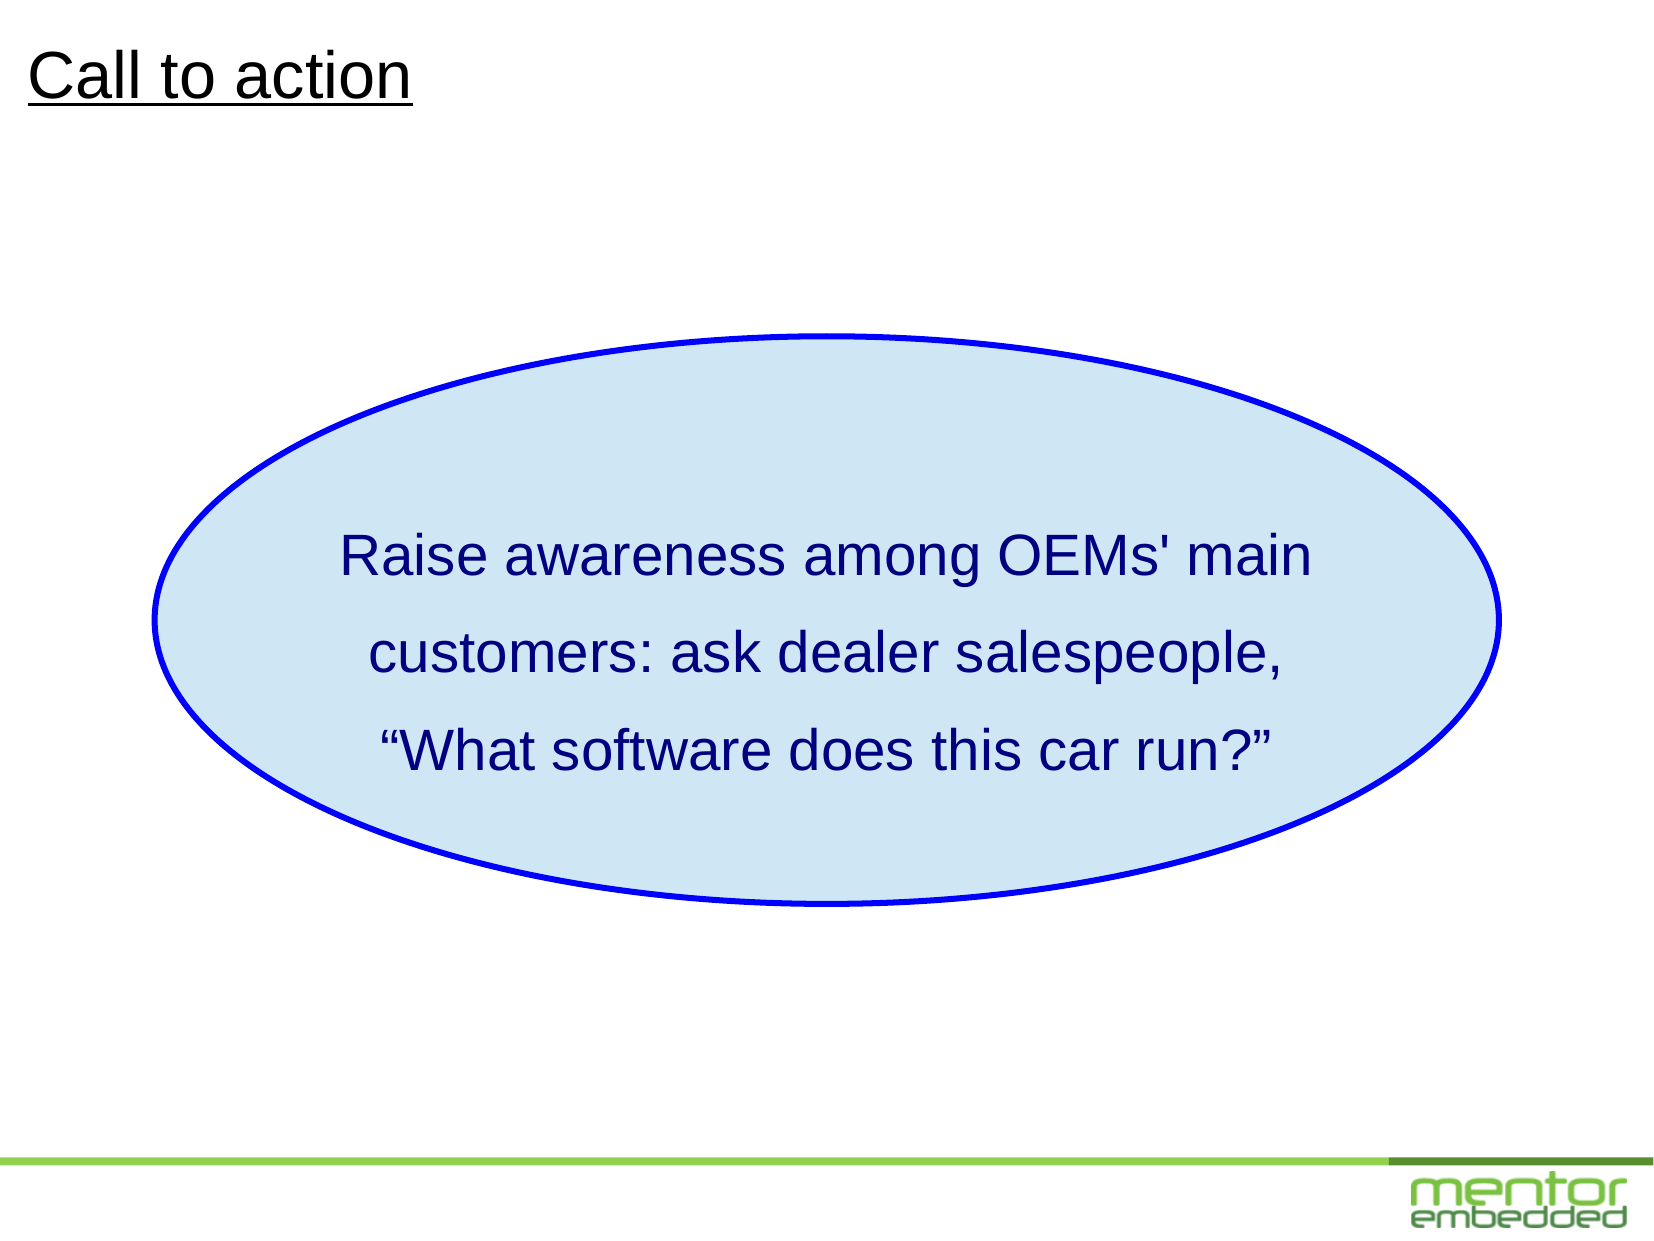

# Call to action
Raise awareness among OEMs' main customers: ask dealer salespeople, “What software does this car run?”